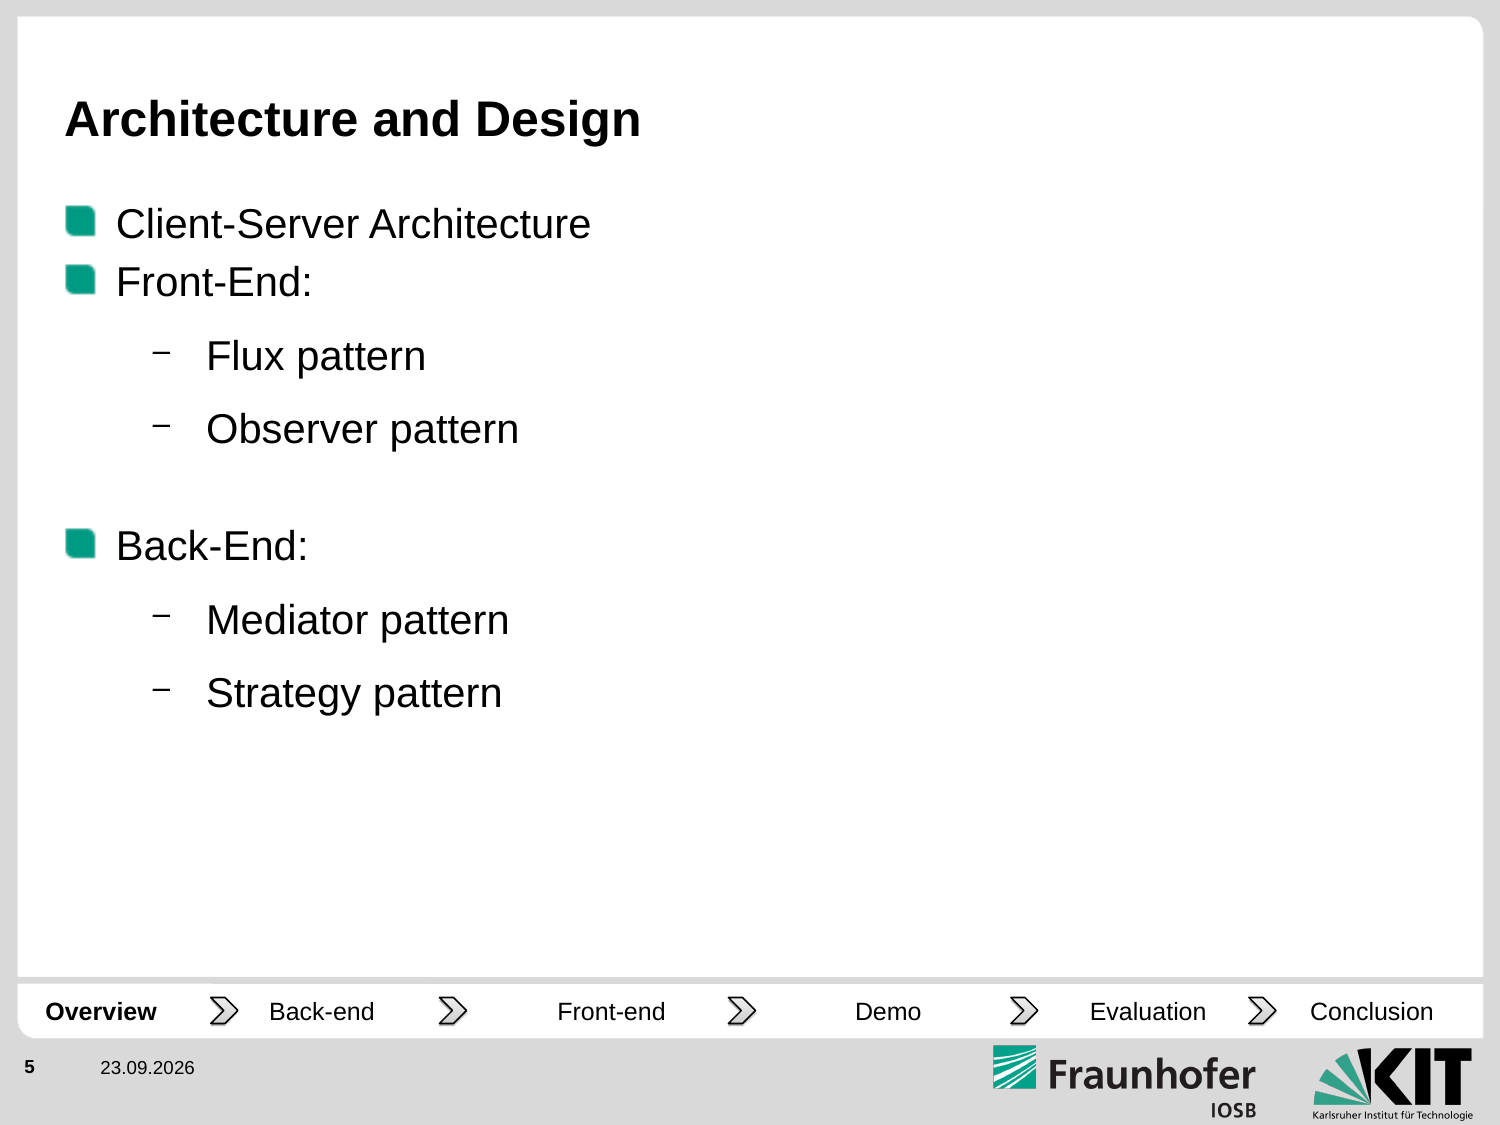

# Architecture and Design
Client-Server Architecture
Front-End:
Flux pattern
Observer pattern
Back-End:
Mediator pattern
Strategy pattern
Overview
Back-end
Front-end
Demo
Evaluation
Conclusion
5